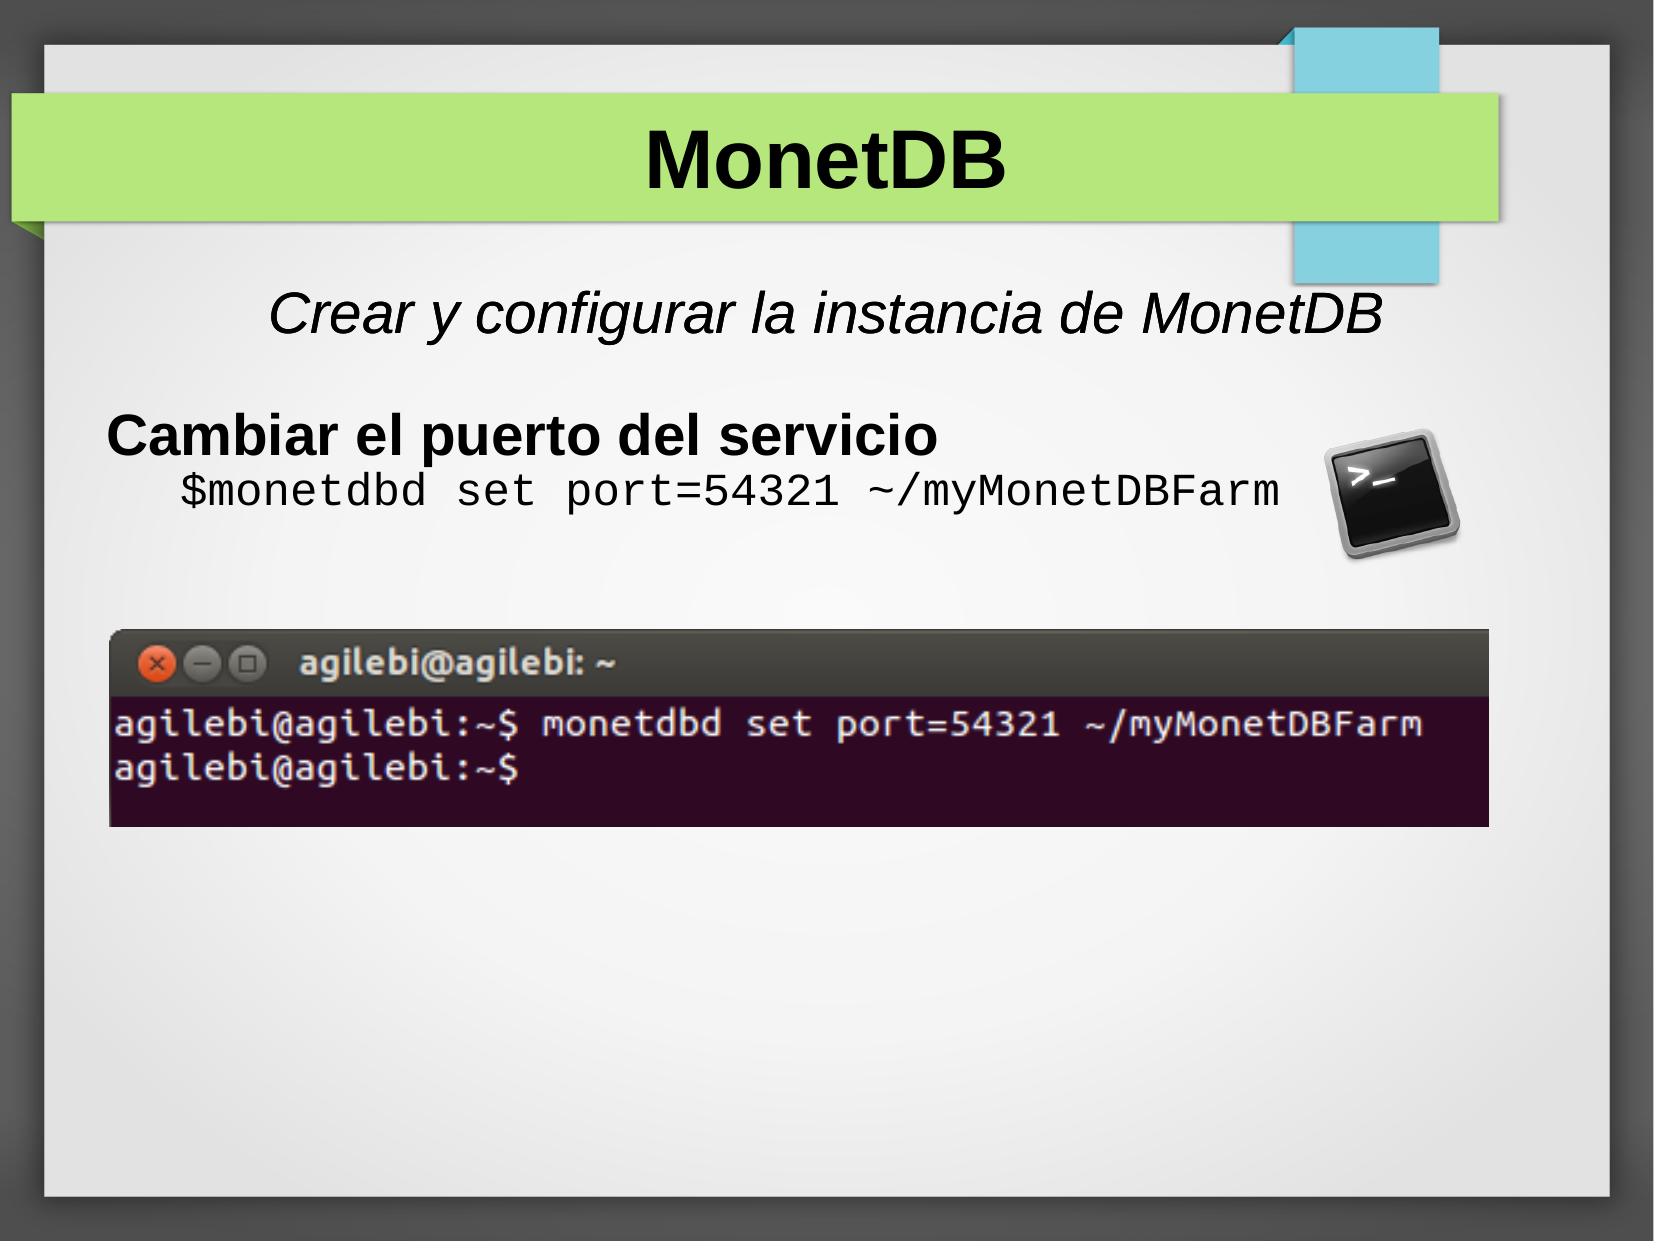

# MonetDB
Crear y configurar la instancia de MonetDB
Crear y configurar la instancia de MonetDB
Cambiar el puerto del servicio
	$monetdbd set port=54321 ~/myMonetDBFarm